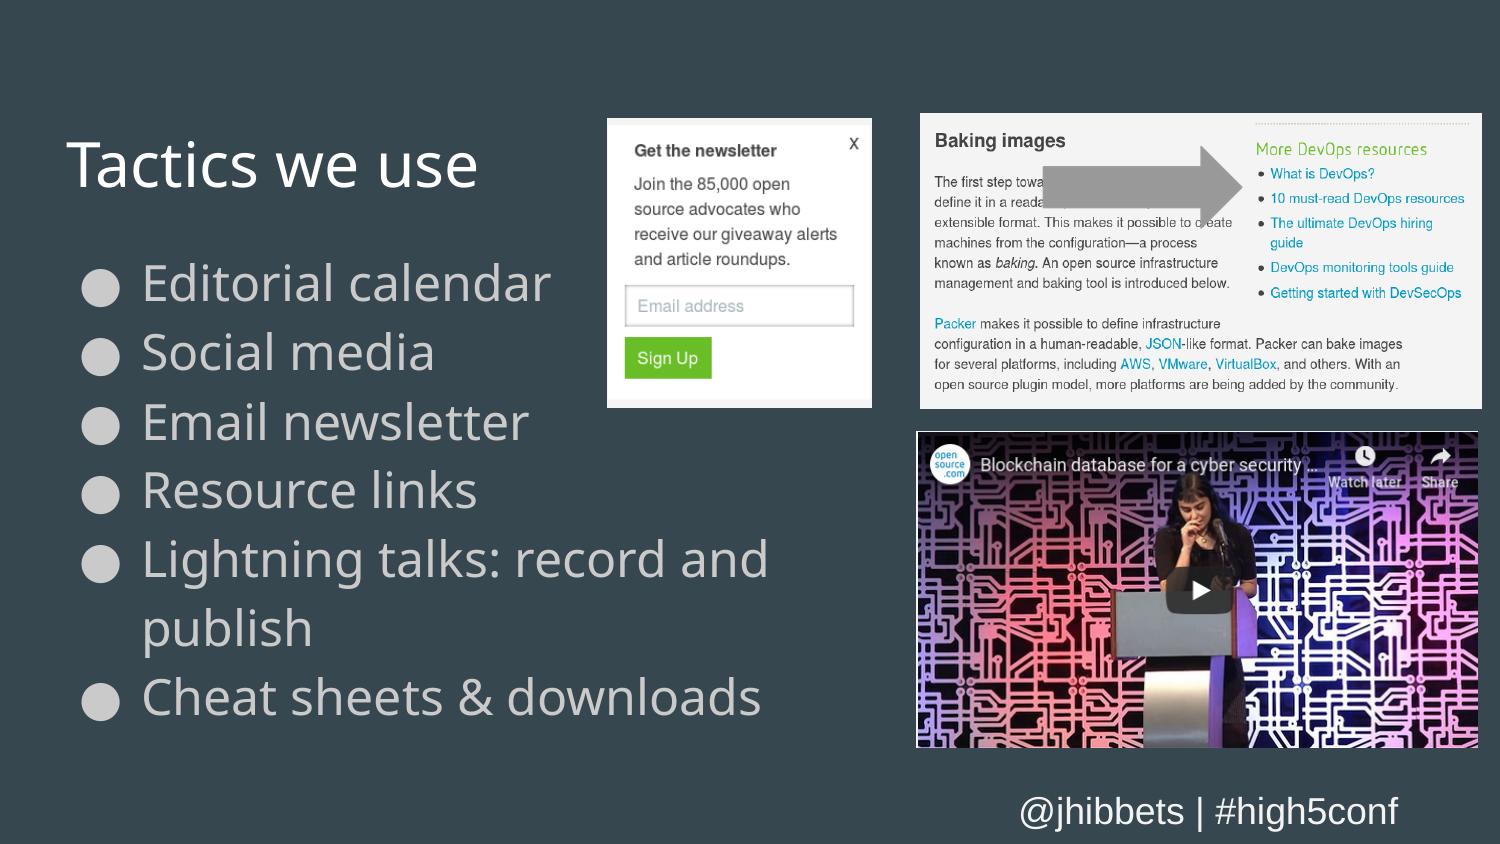

# Tactics we use
Editorial calendar
Social media
Email newsletter
Resource links
Lightning talks: record and publish
Cheat sheets & downloads